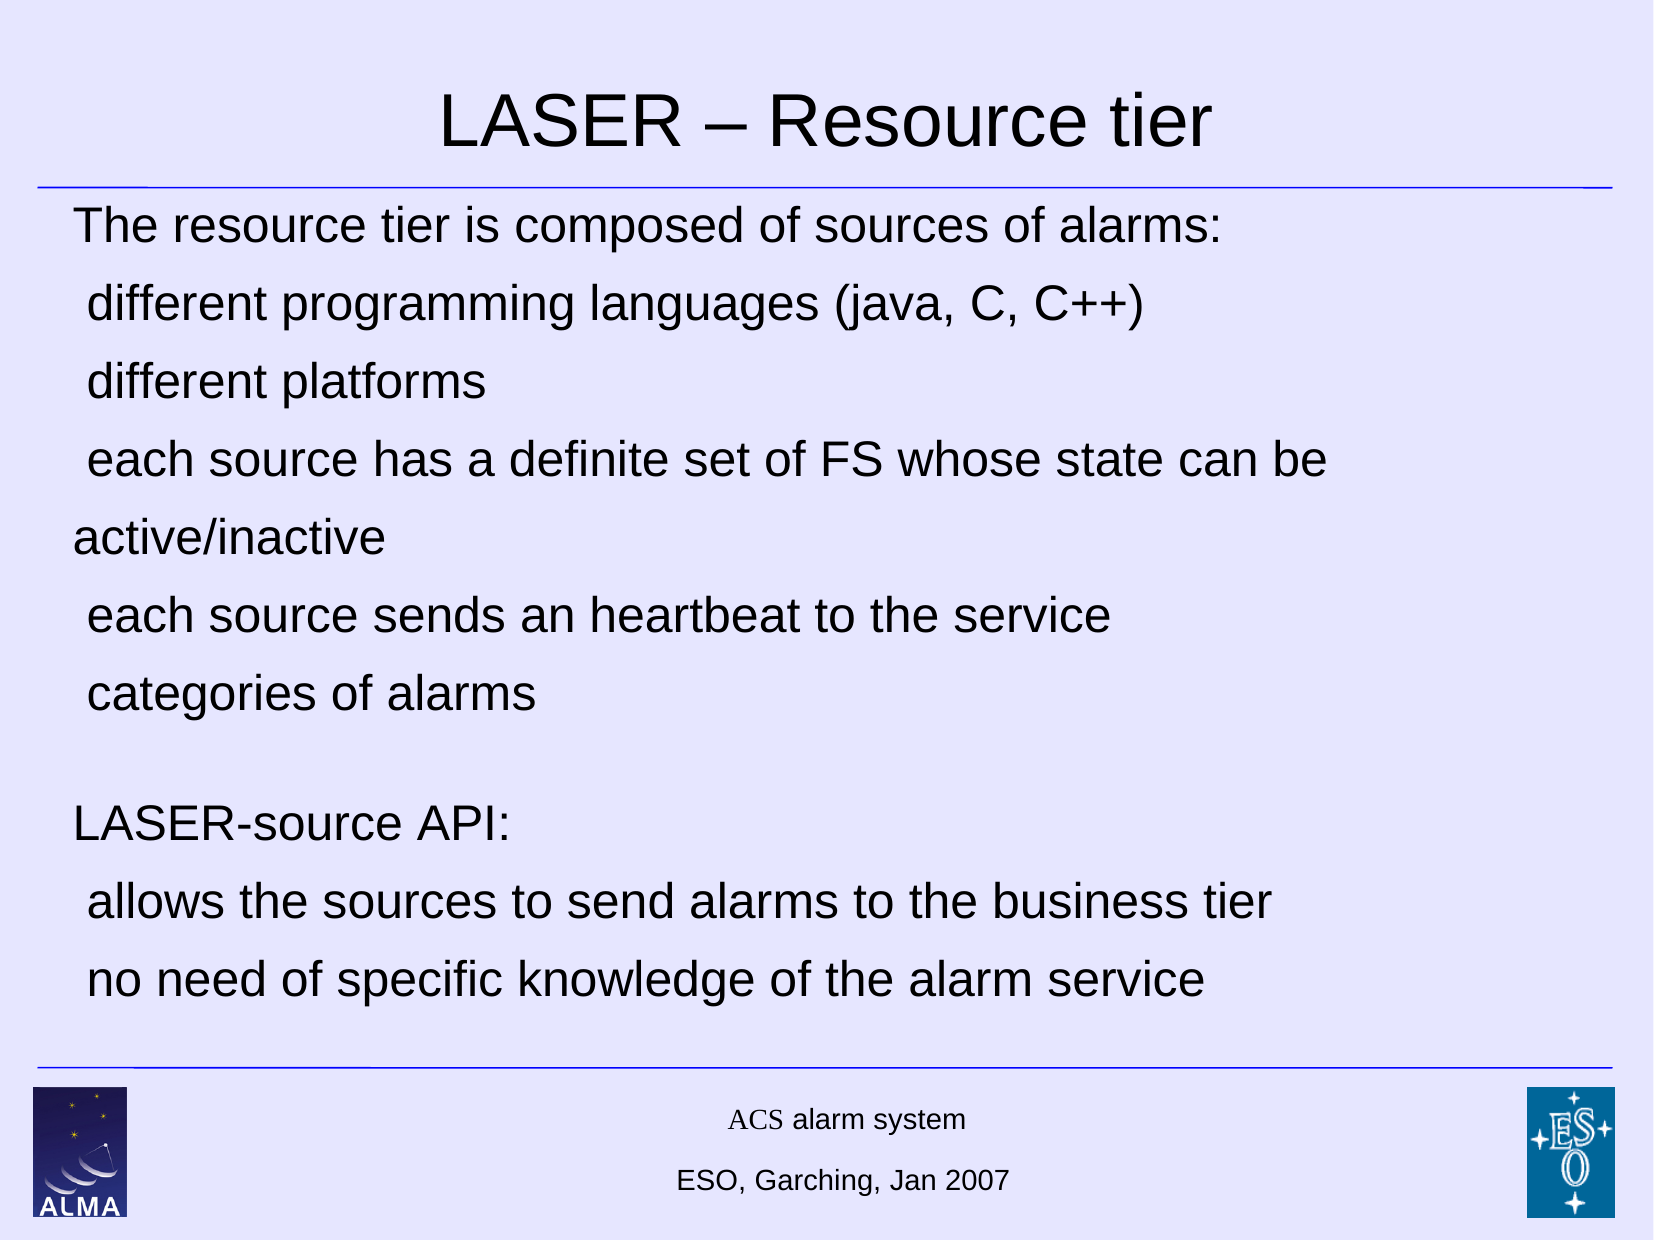

# LASER – Resource tier
The resource tier is composed of sources of alarms:
 different programming languages (java, C, C++)
 different platforms
 each source has a definite set of FS whose state can be active/inactive
 each source sends an heartbeat to the service
 categories of alarms
LASER-source API:
 allows the sources to send alarms to the business tier
 no need of specific knowledge of the alarm service